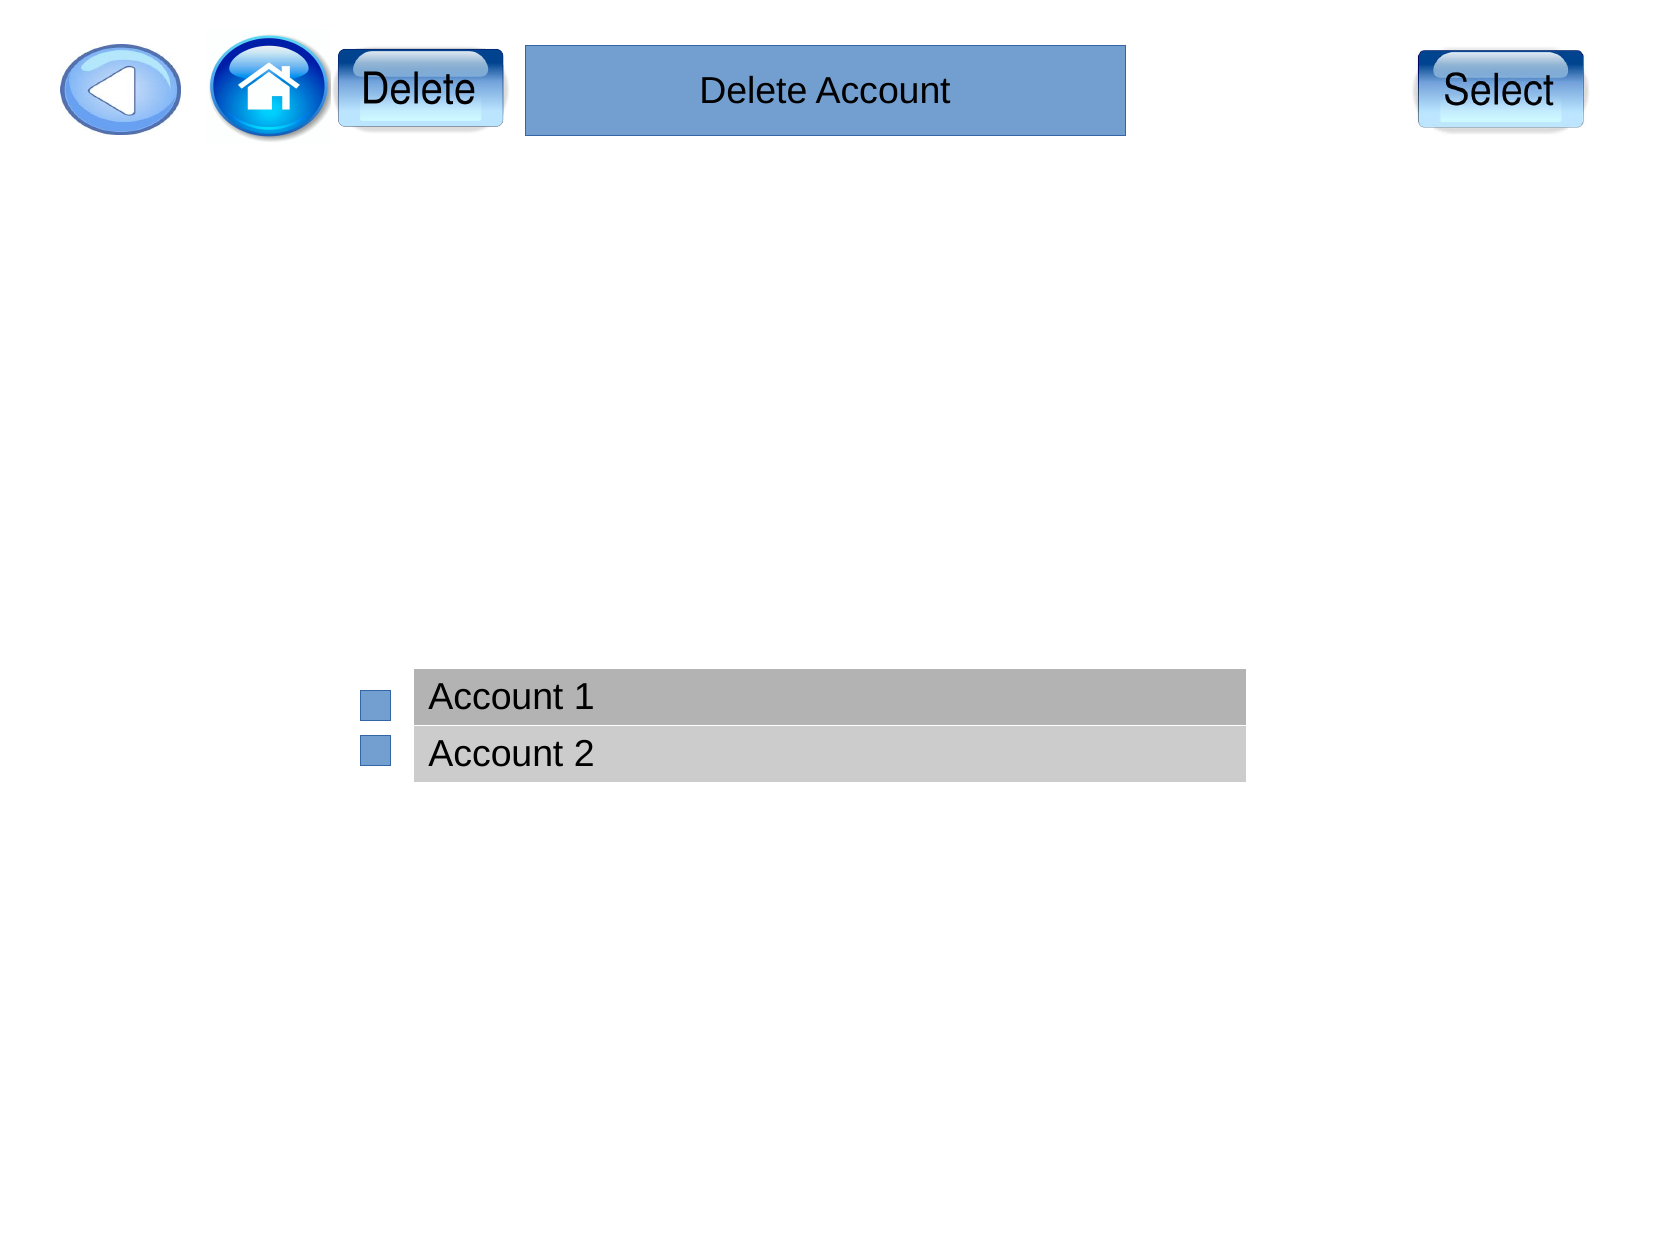

Delete Account
| Account 1 |
| --- |
| Account 2 |